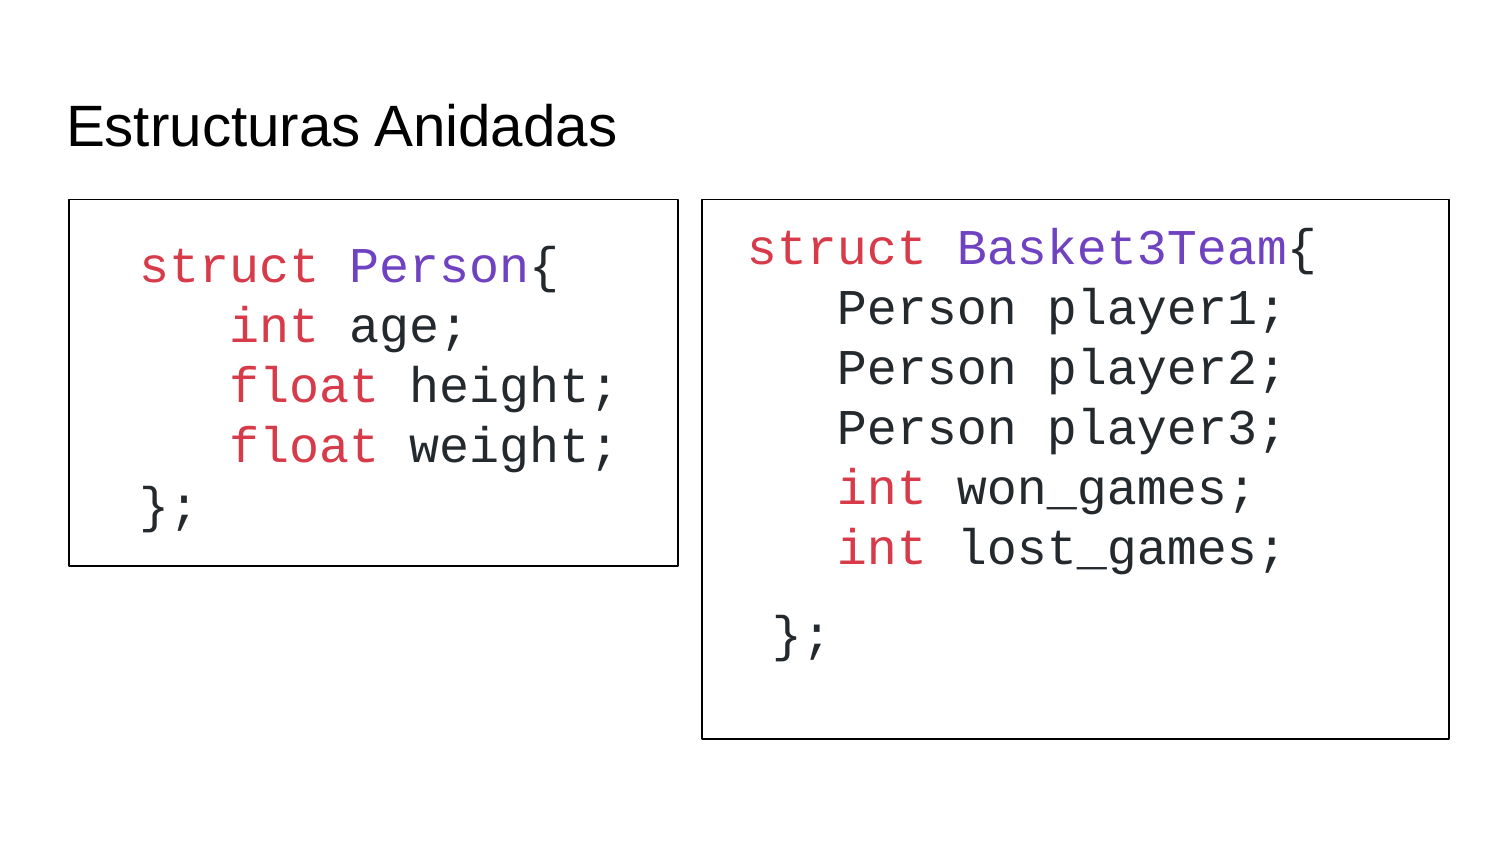

# Estructuras Anidadas
 struct Person{
 int age;
 float height;
 float weight;
 };
 struct Basket3Team{
 Person player1;
 Person player2;
 Person player3;
 int won_games;
 int lost_games;
 };